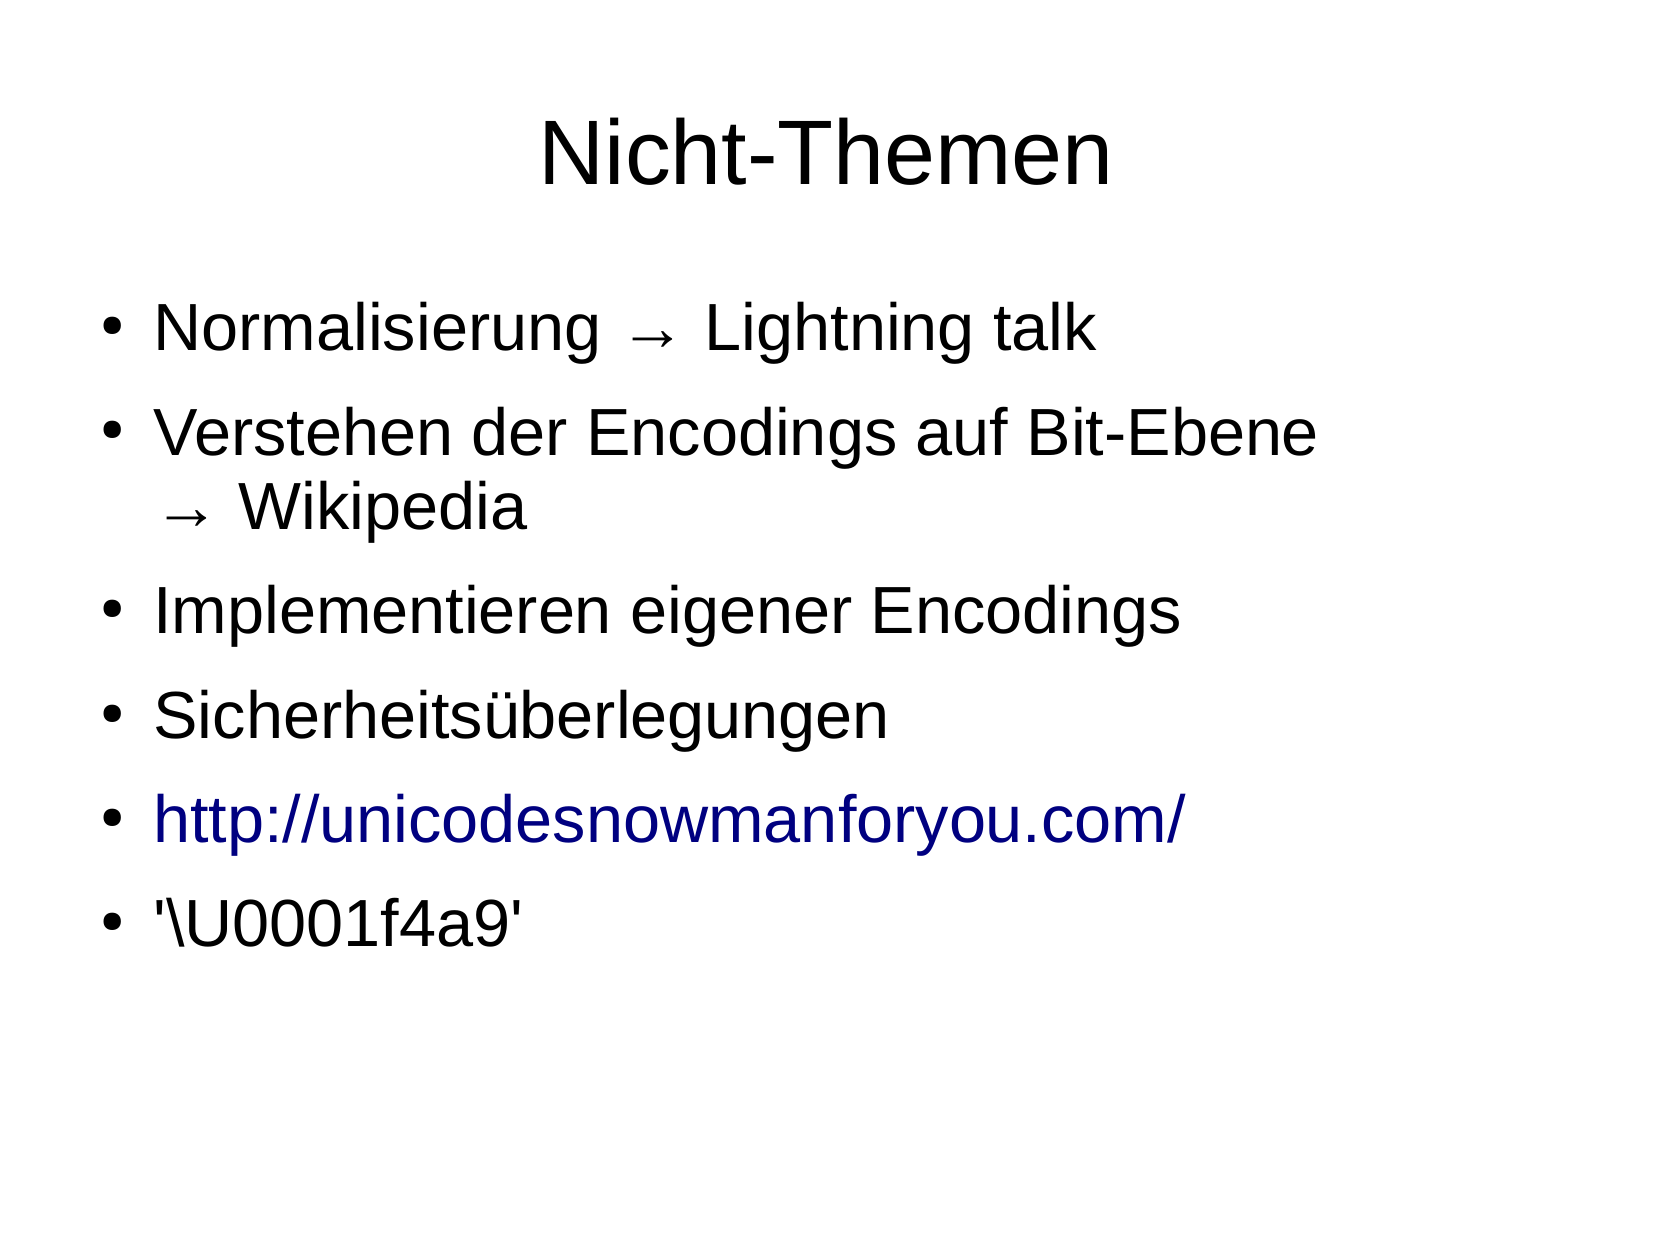

# Nicht-Themen
Normalisierung → Lightning talk
Verstehen der Encodings auf Bit-Ebene
→ Wikipedia
Implementieren eigener Encodings
Sicherheitsüberlegungen
http://unicodesnowmanforyou.com/
'\U0001f4a9'